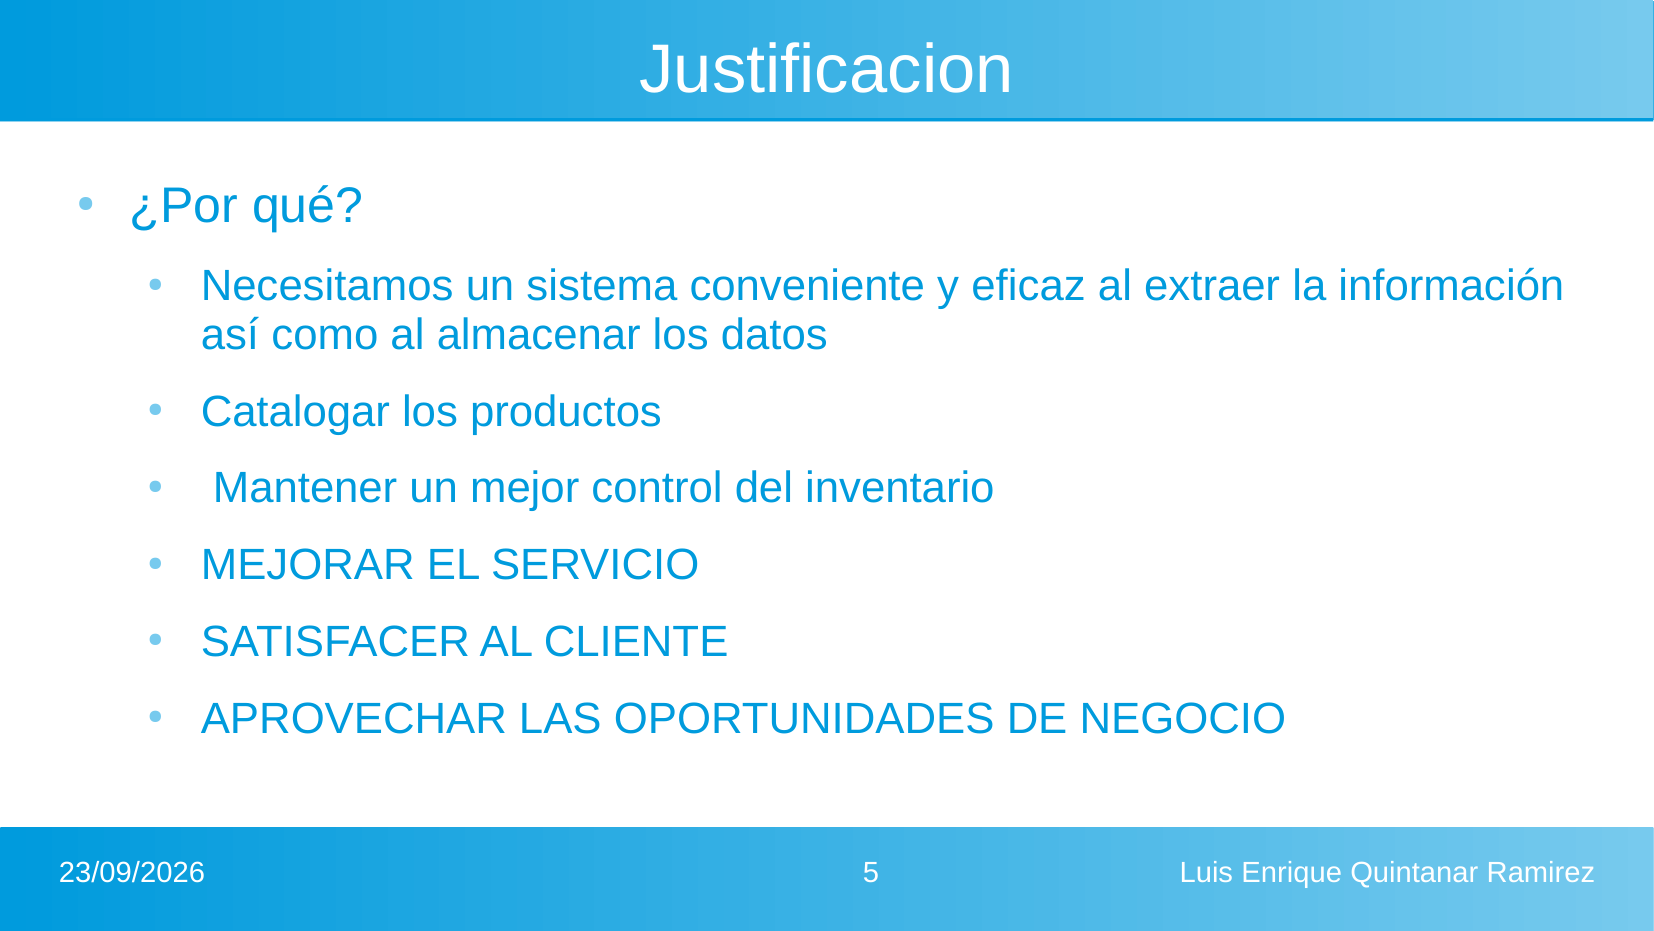

# Justificacion
¿Por qué?
Necesitamos un sistema conveniente y eficaz al extraer la información así como al almacenar los datos
Catalogar los productos
 Mantener un mejor control del inventario
MEJORAR EL SERVICIO
SATISFACER AL CLIENTE
APROVECHAR LAS OPORTUNIDADES DE NEGOCIO
5